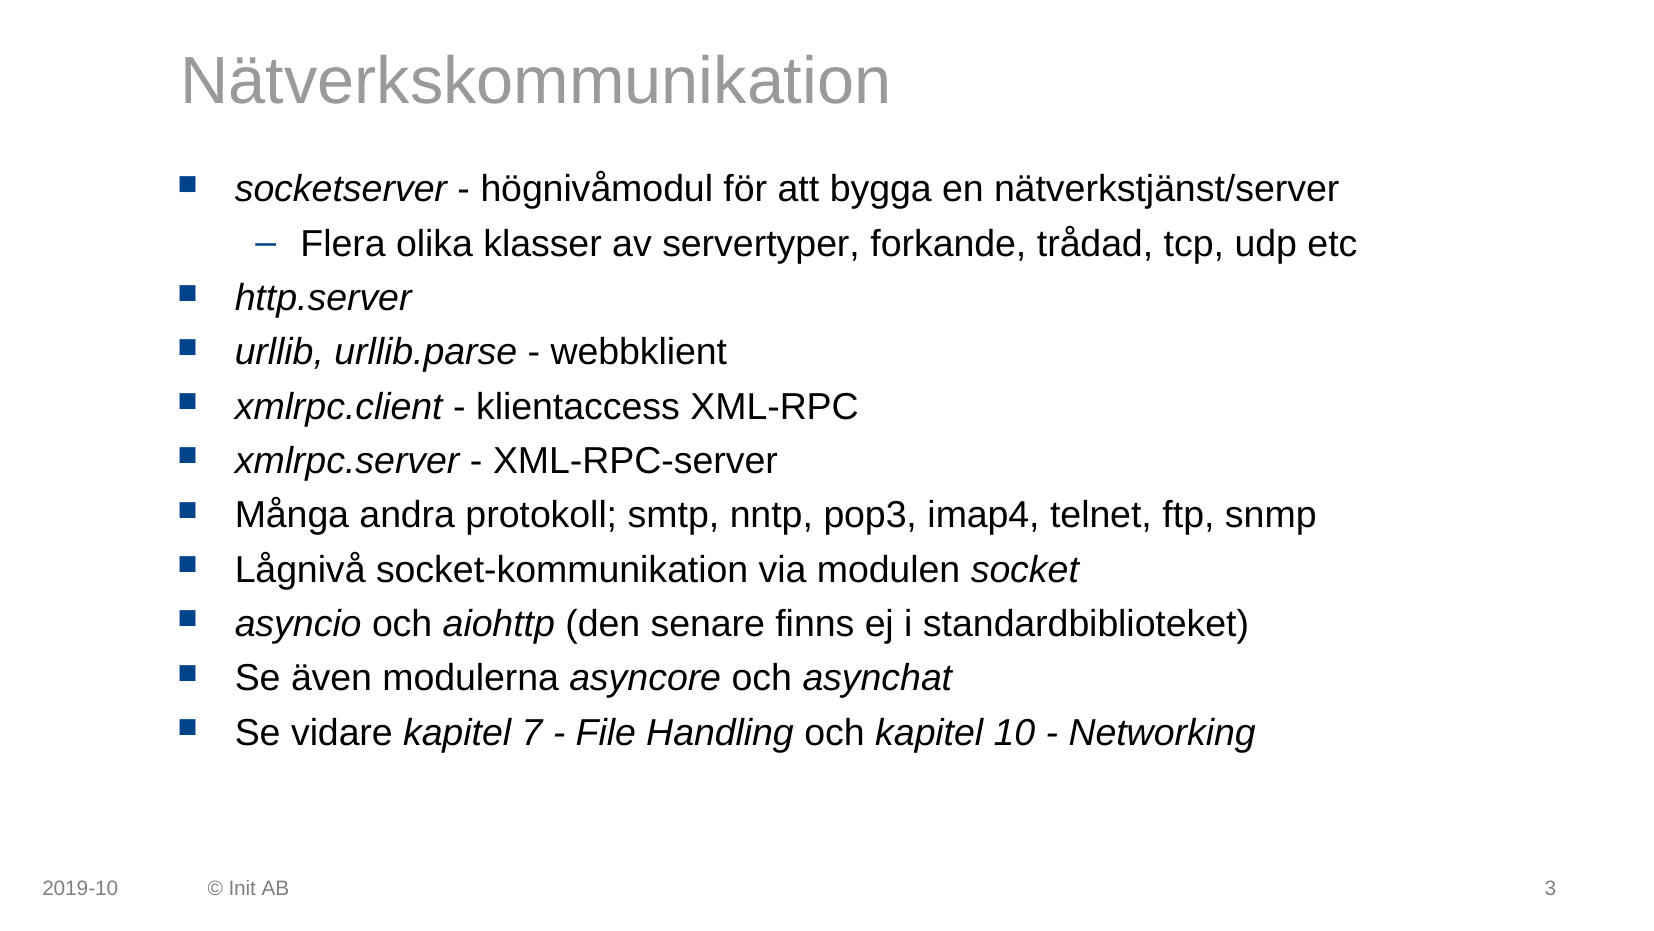

Nätverkskommunikation
socketserver - högnivåmodul för att bygga en nätverkstjänst/server
Flera olika klasser av servertyper, forkande, trådad, tcp, udp etc
http.server
urllib, urllib.parse - webbklient
xmlrpc.client - klientaccess XML-RPC
xmlrpc.server - XML-RPC-server
Många andra protokoll; smtp, nntp, pop3, imap4, telnet, ftp, snmp
Lågnivå socket-kommunikation via modulen socket
asyncio och aiohttp (den senare finns ej i standardbiblioteket)
Se även modulerna asyncore och asynchat
Se vidare kapitel 7 - File Handling och kapitel 10 - Networking
2019-10
© Init AB